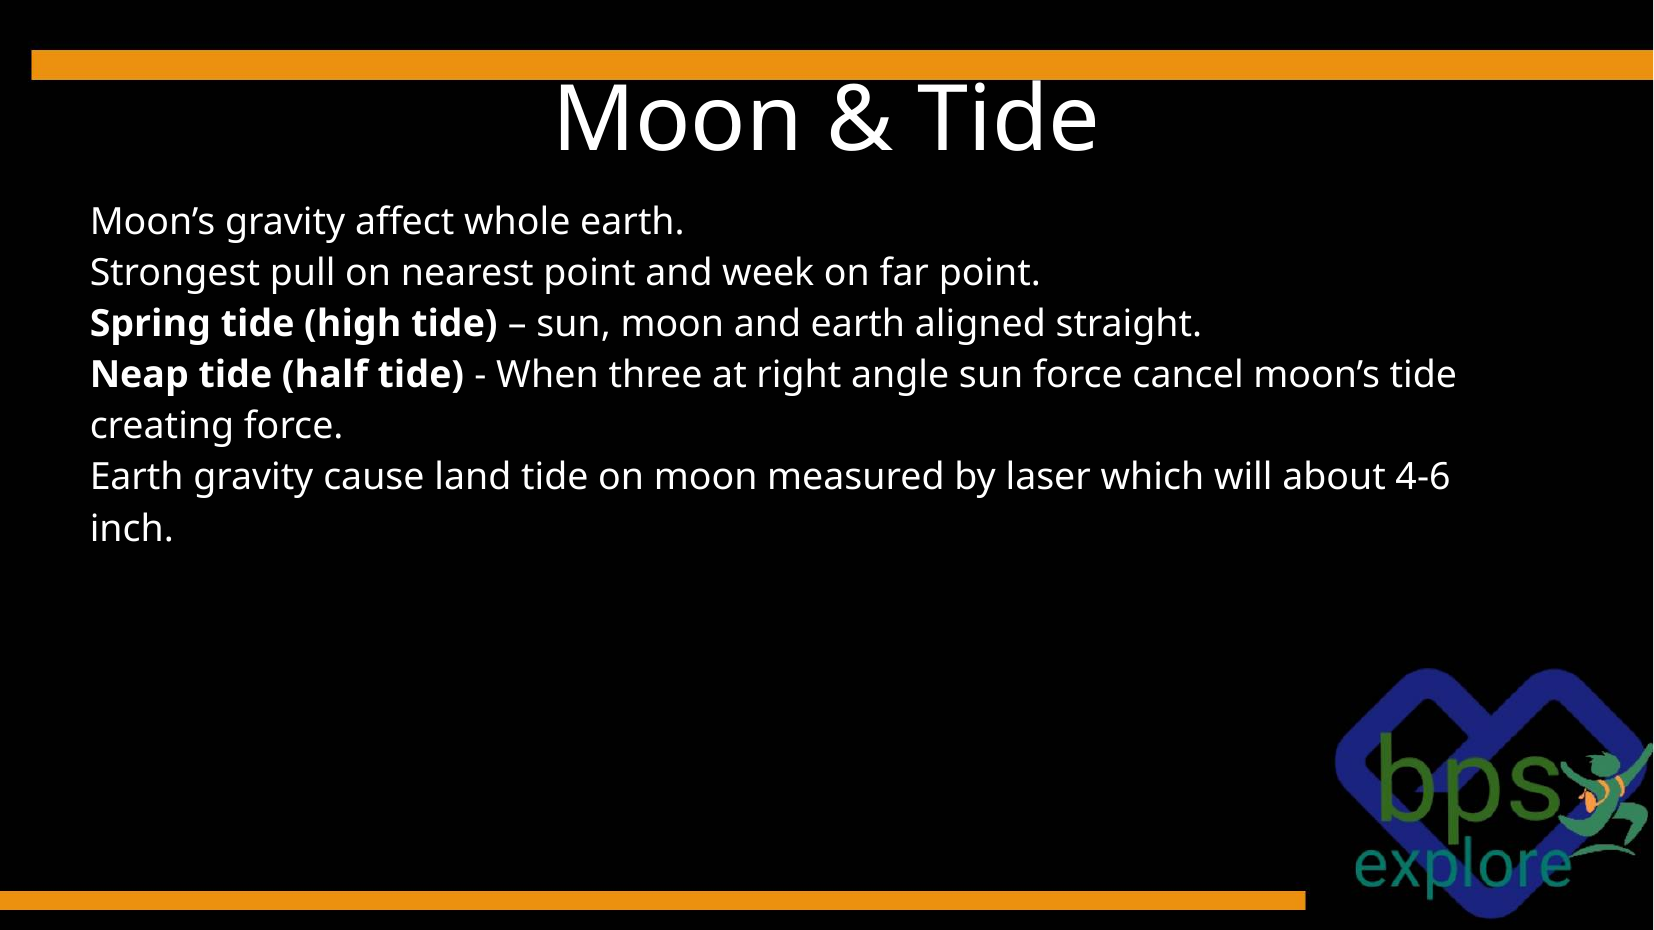

# Moon & Tide
Moon’s gravity affect whole earth.
Strongest pull on nearest point and week on far point.
Spring tide (high tide) – sun, moon and earth aligned straight.
Neap tide (half tide) - When three at right angle sun force cancel moon’s tide creating force.
Earth gravity cause land tide on moon measured by laser which will about 4-6 inch.